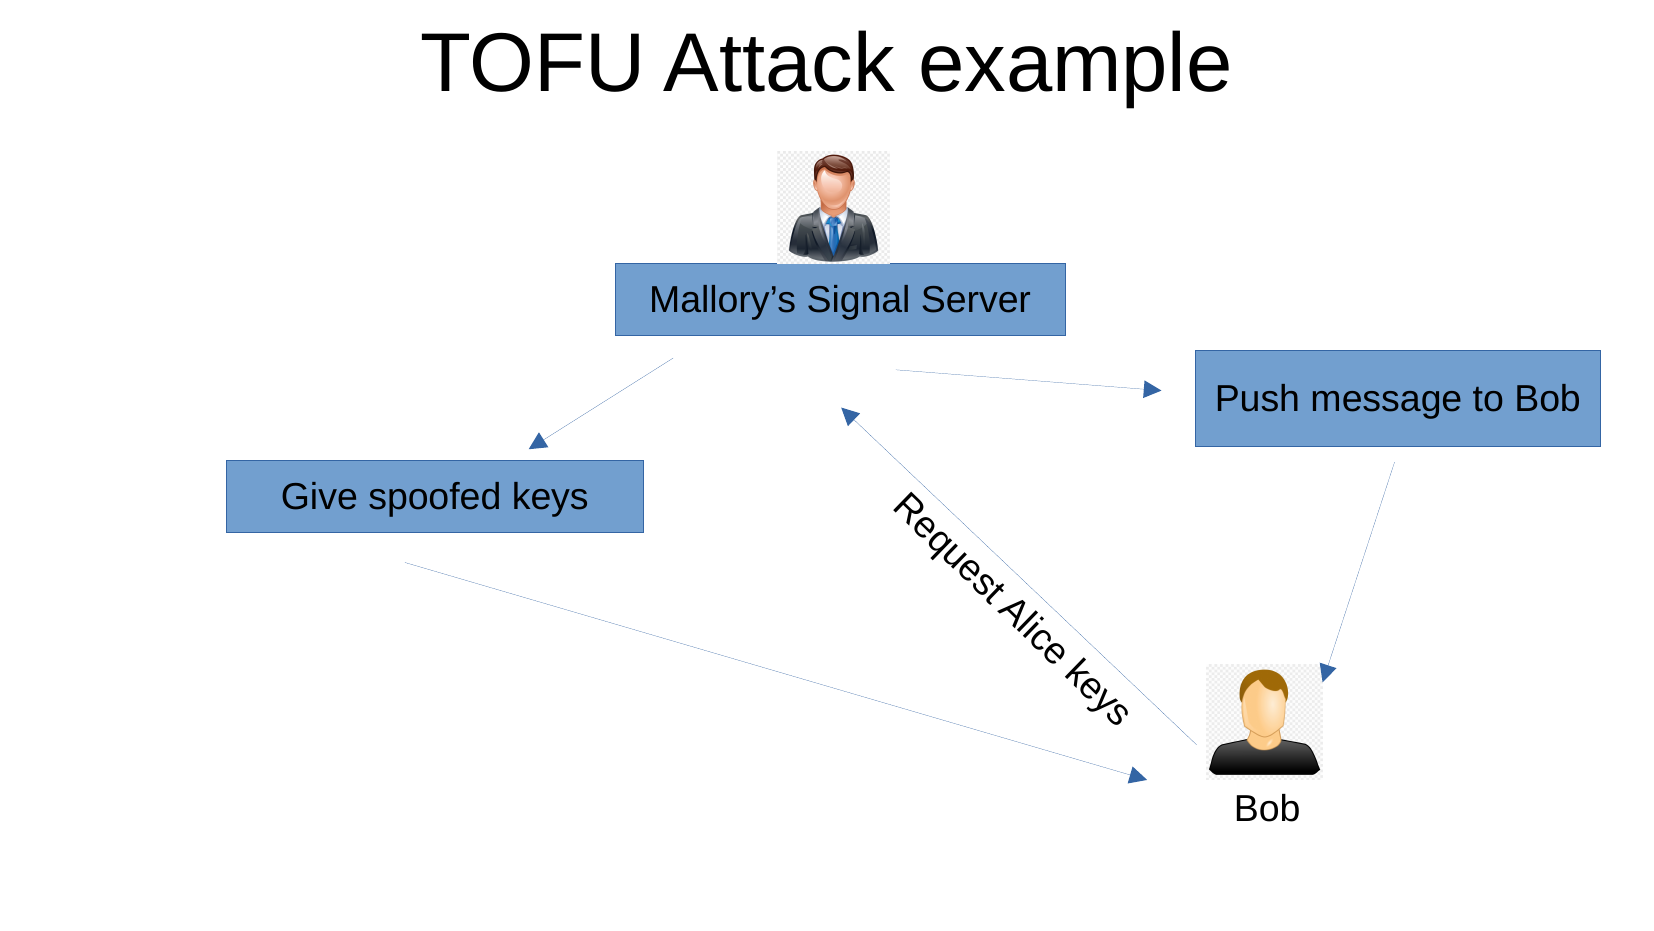

# TOFU Attack example
Mallory’s Signal Server
Push message to Bob
Give spoofed keys
Request Alice keys
Bob